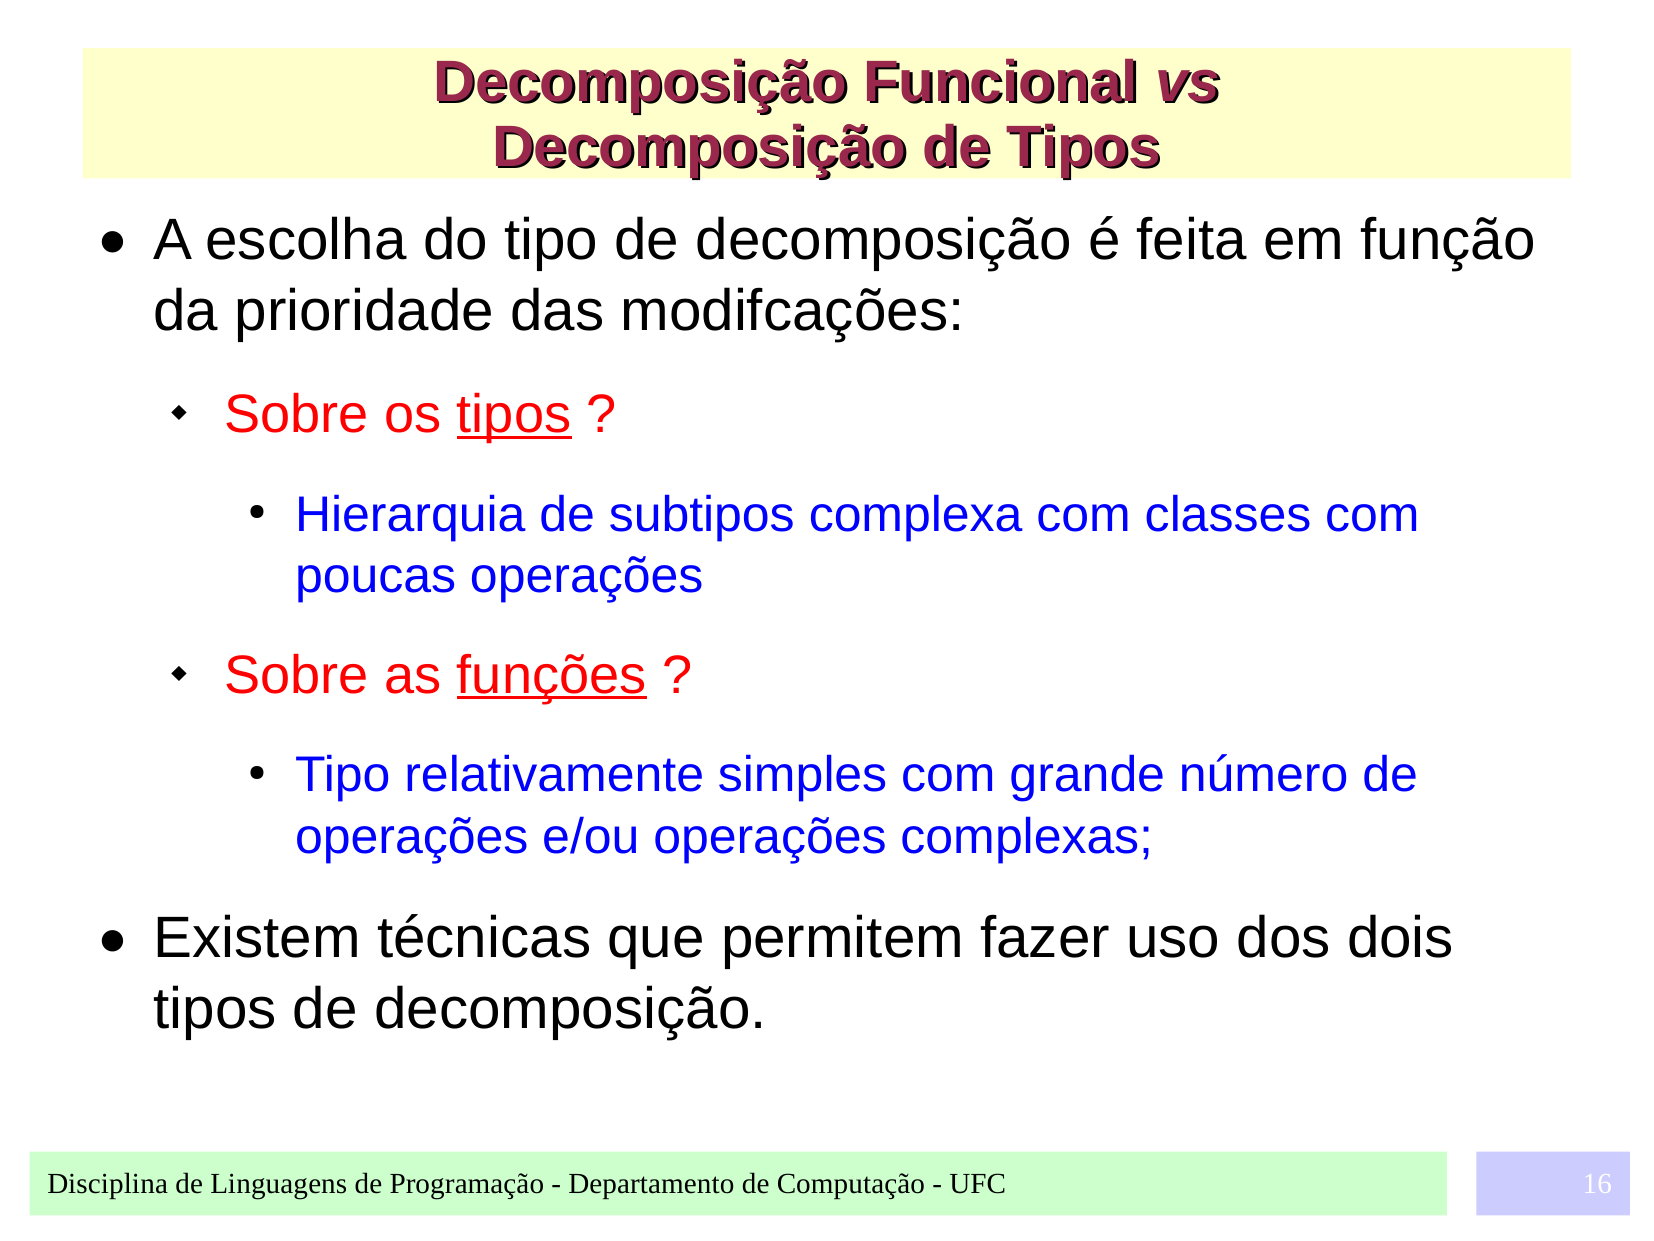

# Decomposição Funcional vs Decomposição de Tipos
A escolha do tipo de decomposição é feita em função da prioridade das modifcações:
Sobre os tipos ?
Hierarquia de subtipos complexa com classes com poucas operações
Sobre as funções ?
Tipo relativamente simples com grande número de operações e/ou operações complexas;
Existem técnicas que permitem fazer uso dos dois tipos de decomposição.
Disciplina de Linguagens de Programação - Departamento de Computação - UFC
16